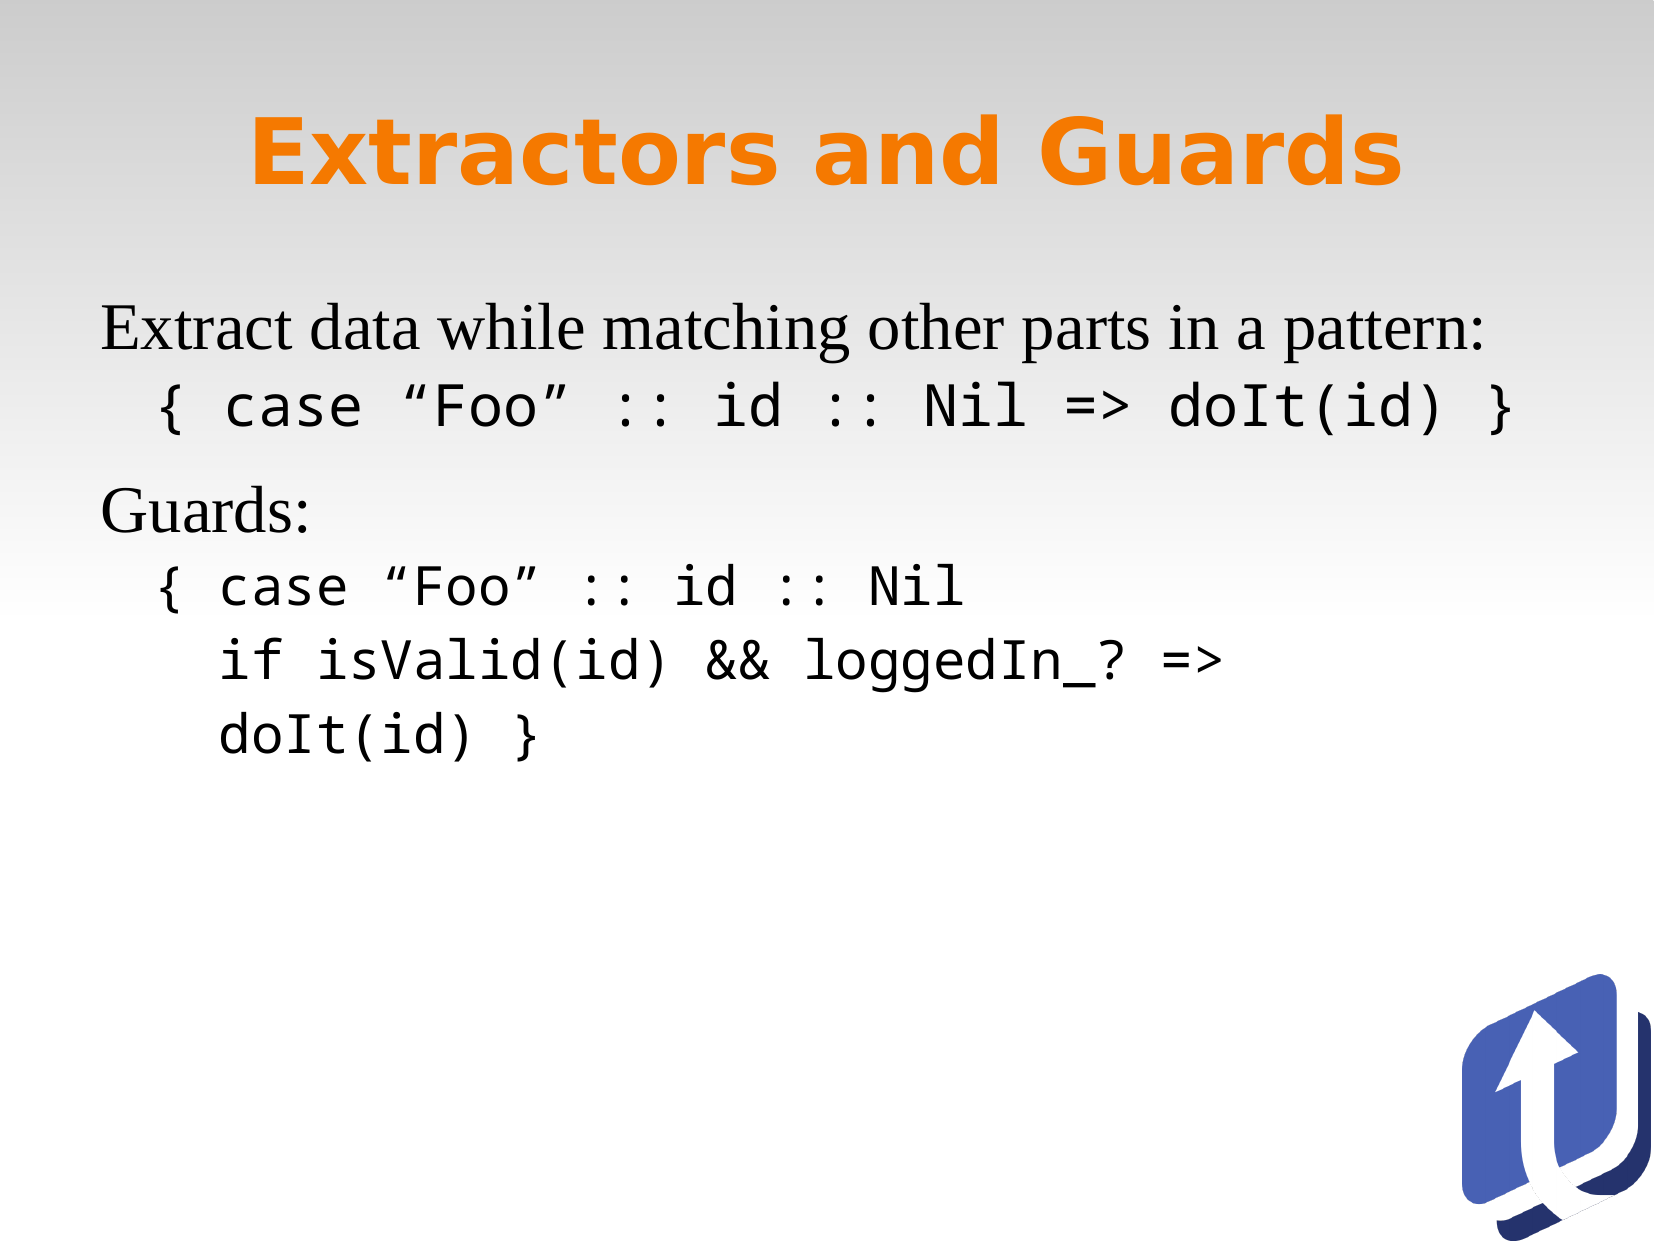

# Extractors and Guards
Extract data while matching other parts in a pattern:
{ case “Foo” :: id :: Nil => doIt(id) }
Guards:
{ case “Foo” :: id :: Nil
 if isValid(id) && loggedIn_? =>
 doIt(id) }